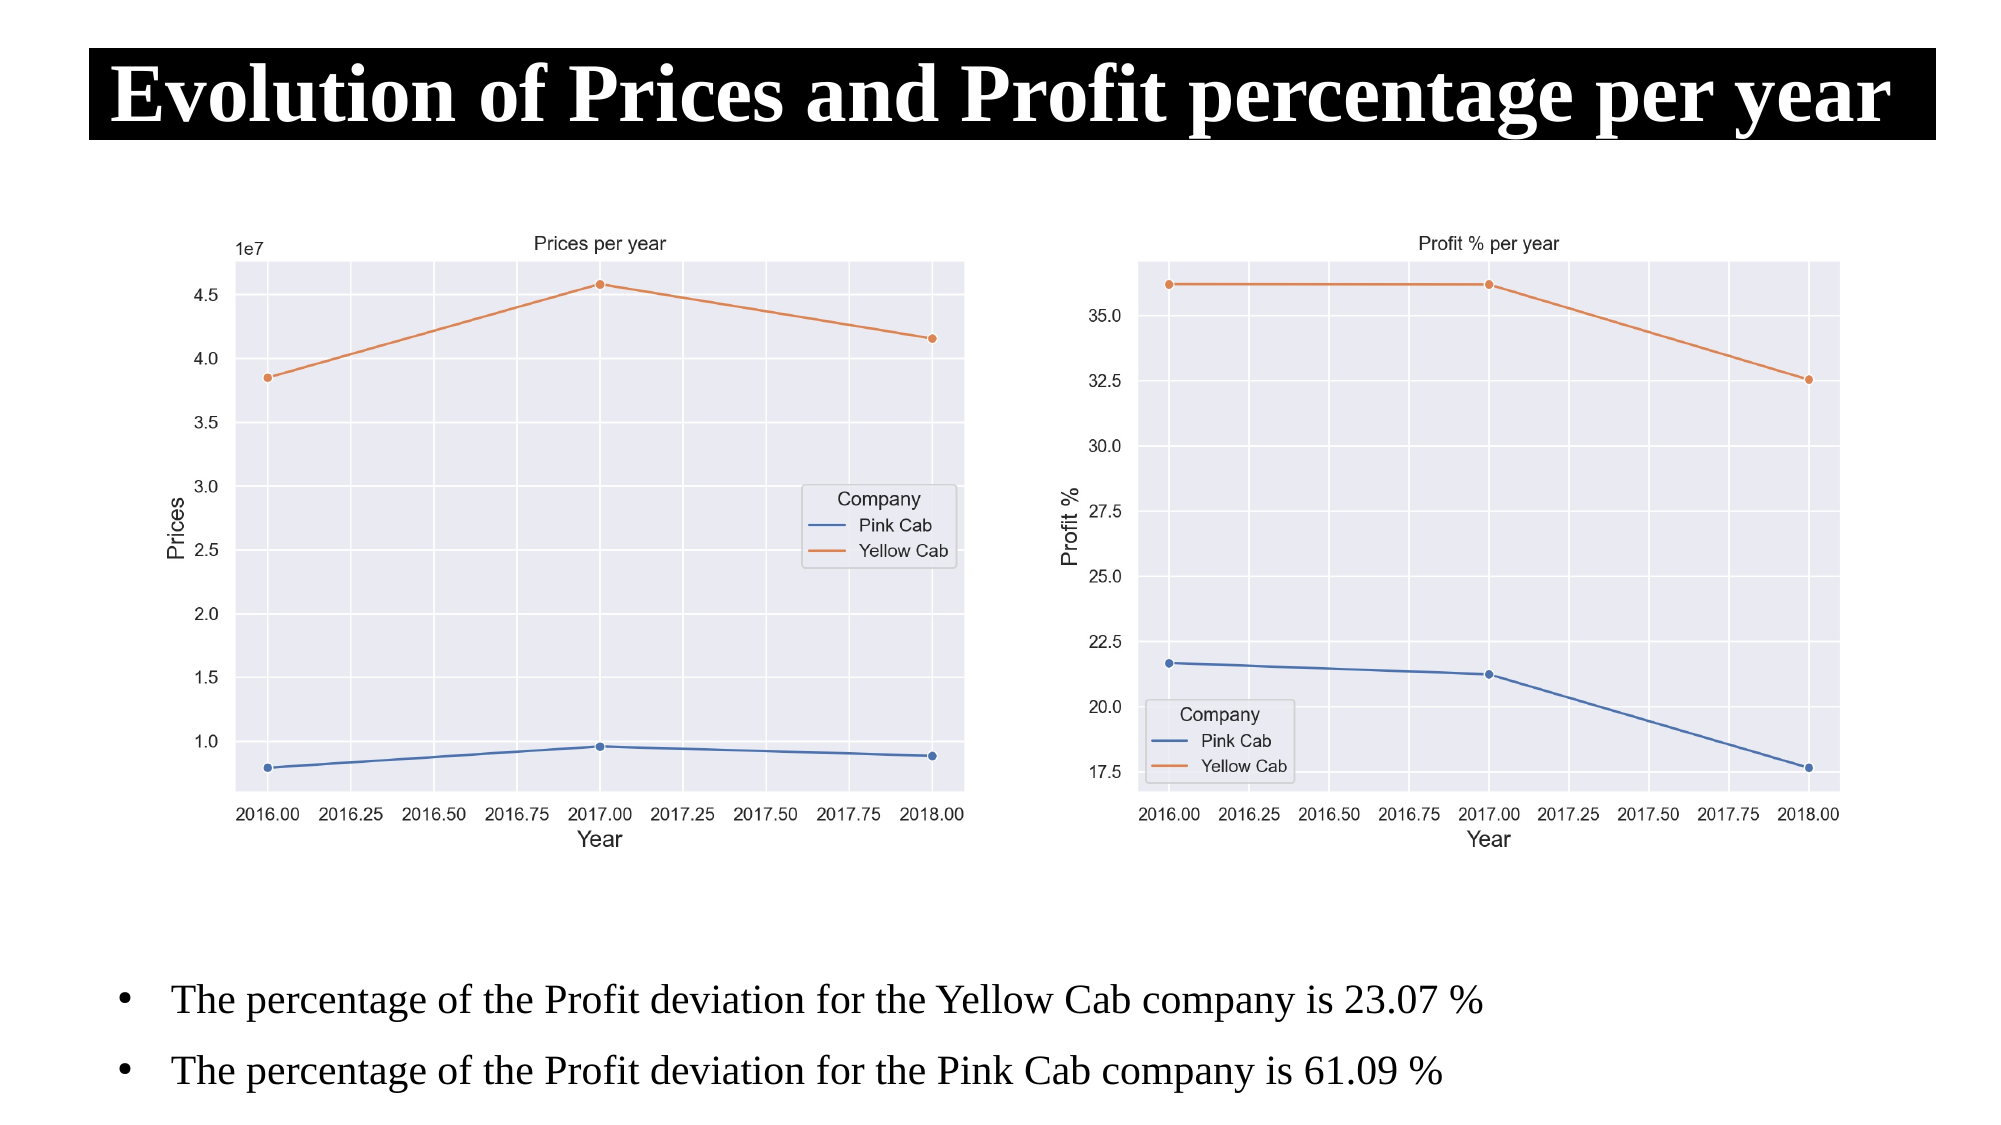

# Evolution of Prices and Profit percentage per year
The percentage of the Profit deviation for the Yellow Cab company is 23.07 %
The percentage of the Profit deviation for the Pink Cab company is 61.09 %